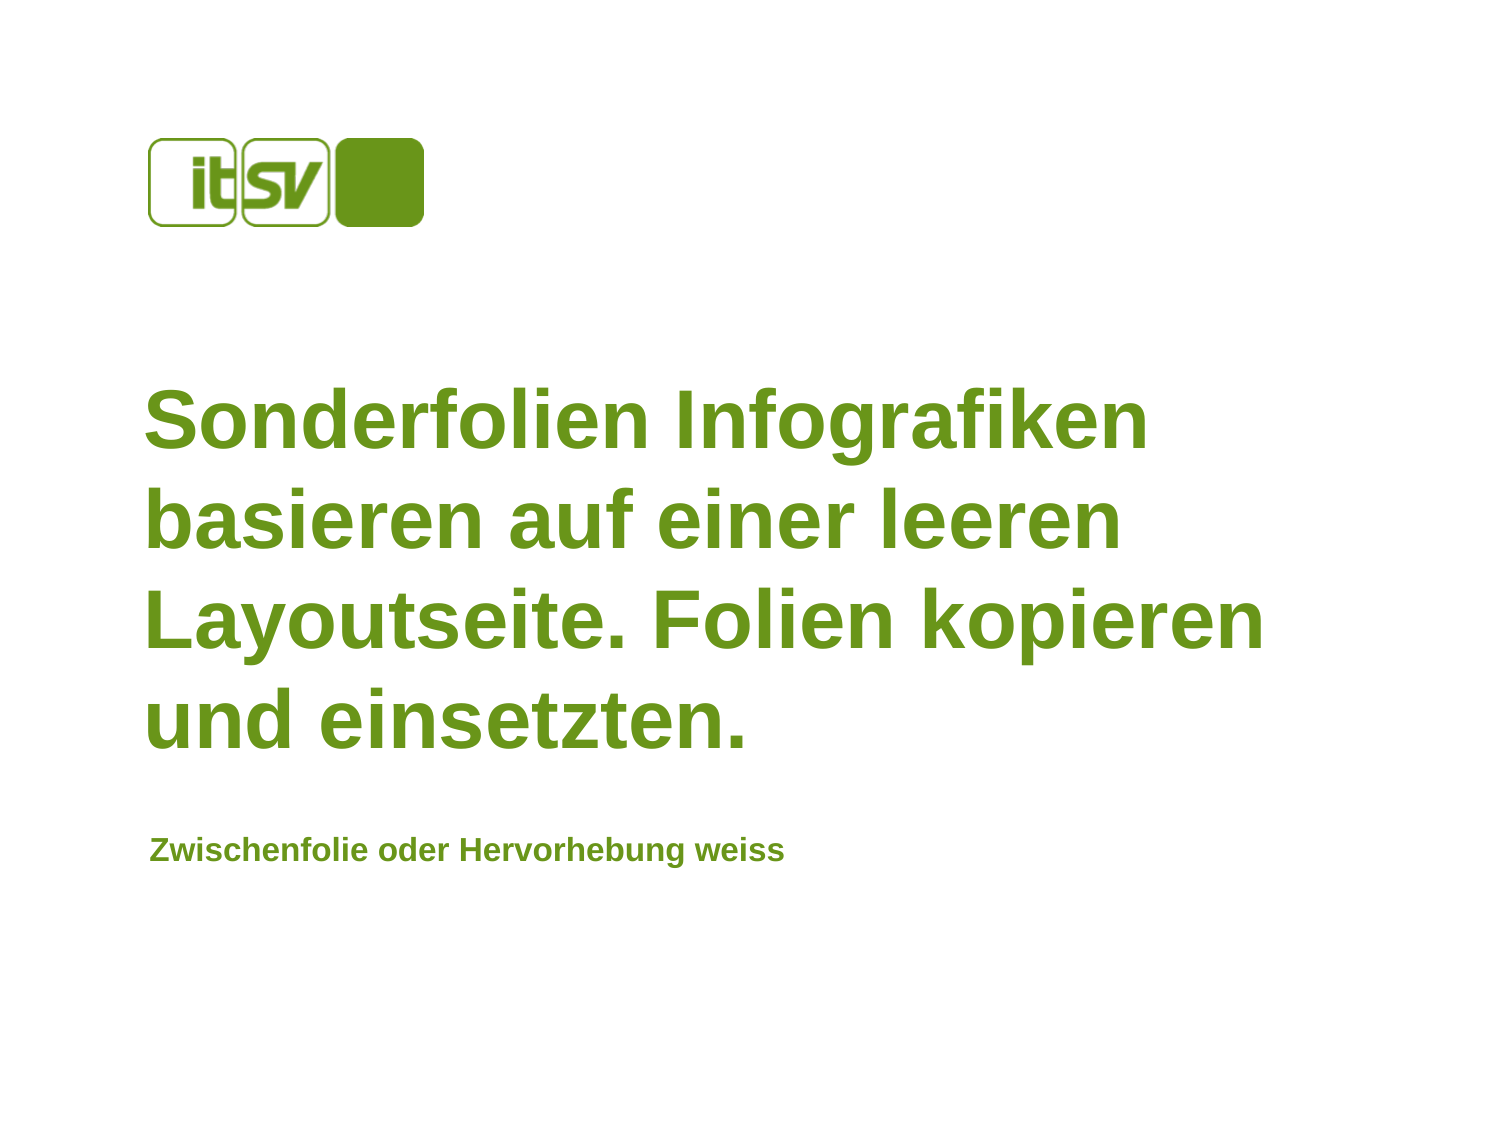

# Sonderfolien Infografiken basieren auf einer leeren Layoutseite. Folien kopieren und einsetzten.
Zwischenfolie oder Hervorhebung weiss